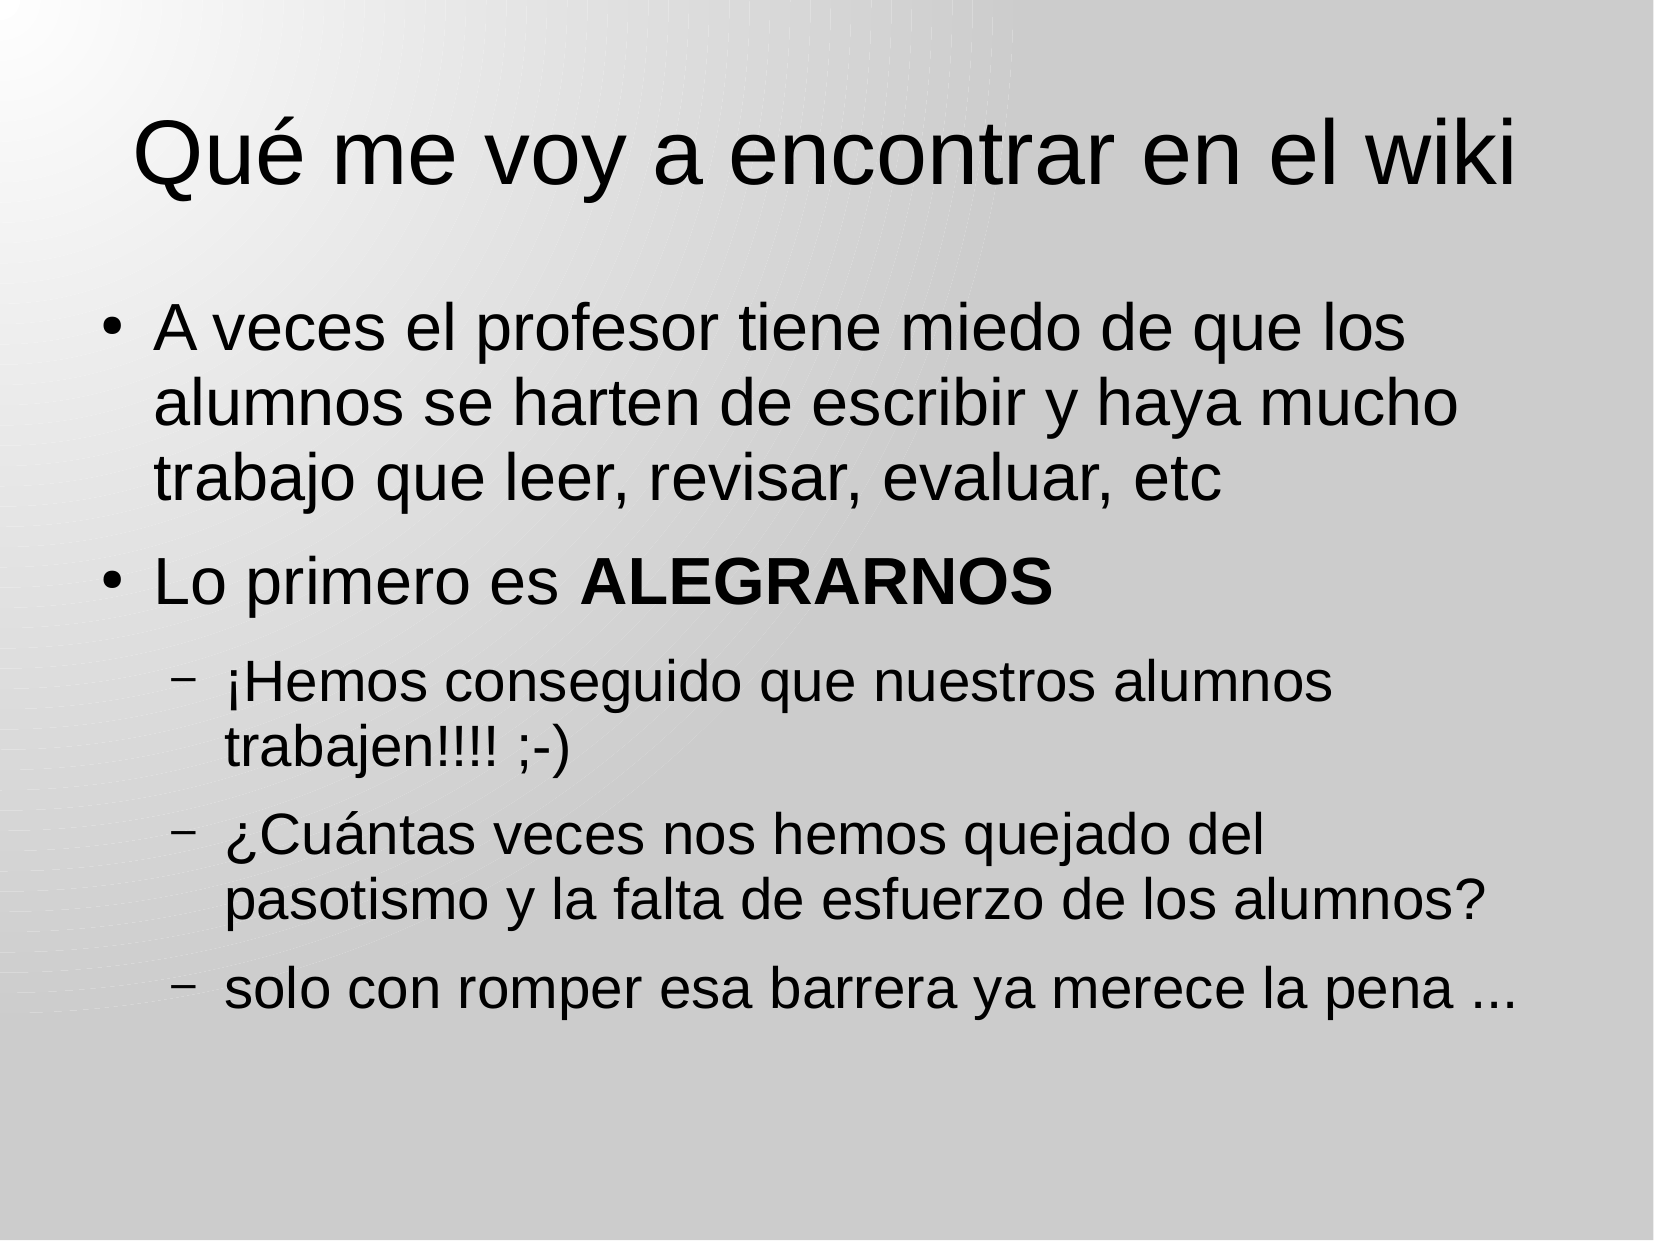

# Qué me voy a encontrar en el wiki
A veces el profesor tiene miedo de que los alumnos se harten de escribir y haya mucho trabajo que leer, revisar, evaluar, etc
Lo primero es ALEGRARNOS
¡Hemos conseguido que nuestros alumnos trabajen!!!! ;-)
¿Cuántas veces nos hemos quejado del pasotismo y la falta de esfuerzo de los alumnos?
solo con romper esa barrera ya merece la pena ...